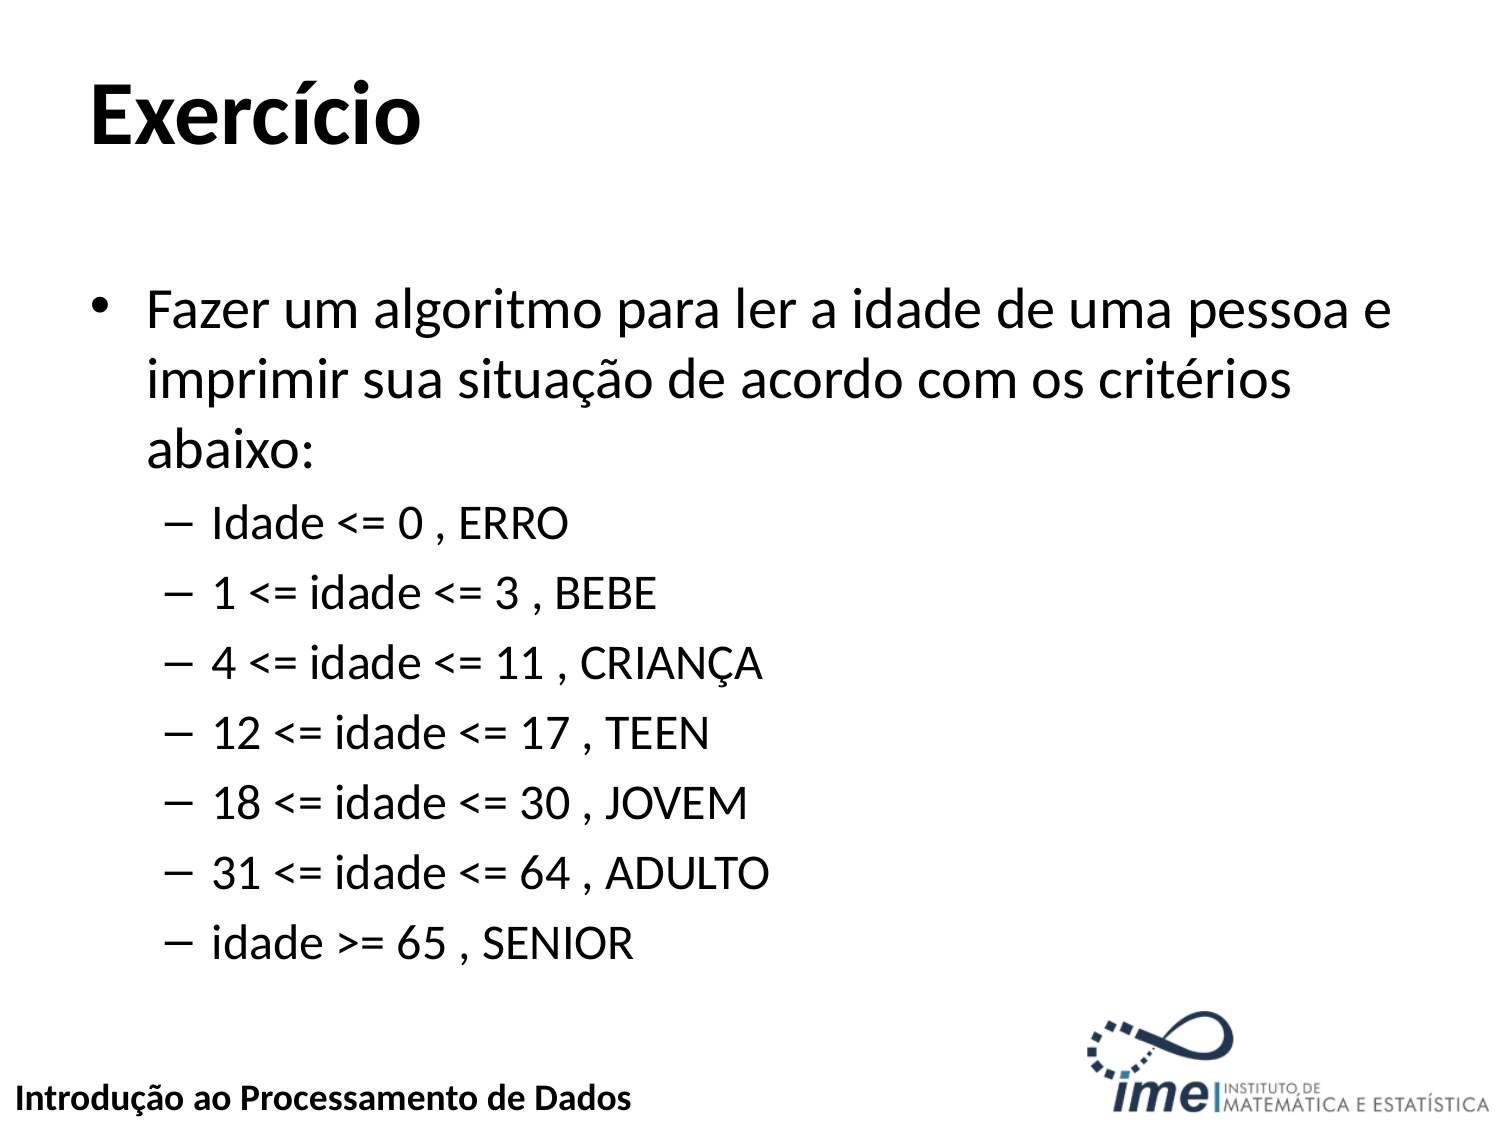

# Exercício
Fazer um algoritmo para ler a idade de uma pessoa e imprimir sua situação de acordo com os critérios abaixo:
Idade <= 0 , ERRO
1 <= idade <= 3 , BEBE
4 <= idade <= 11 , CRIANÇA
12 <= idade <= 17 , TEEN
18 <= idade <= 30 , JOVEM
31 <= idade <= 64 , ADULTO
idade >= 65 , SENIOR